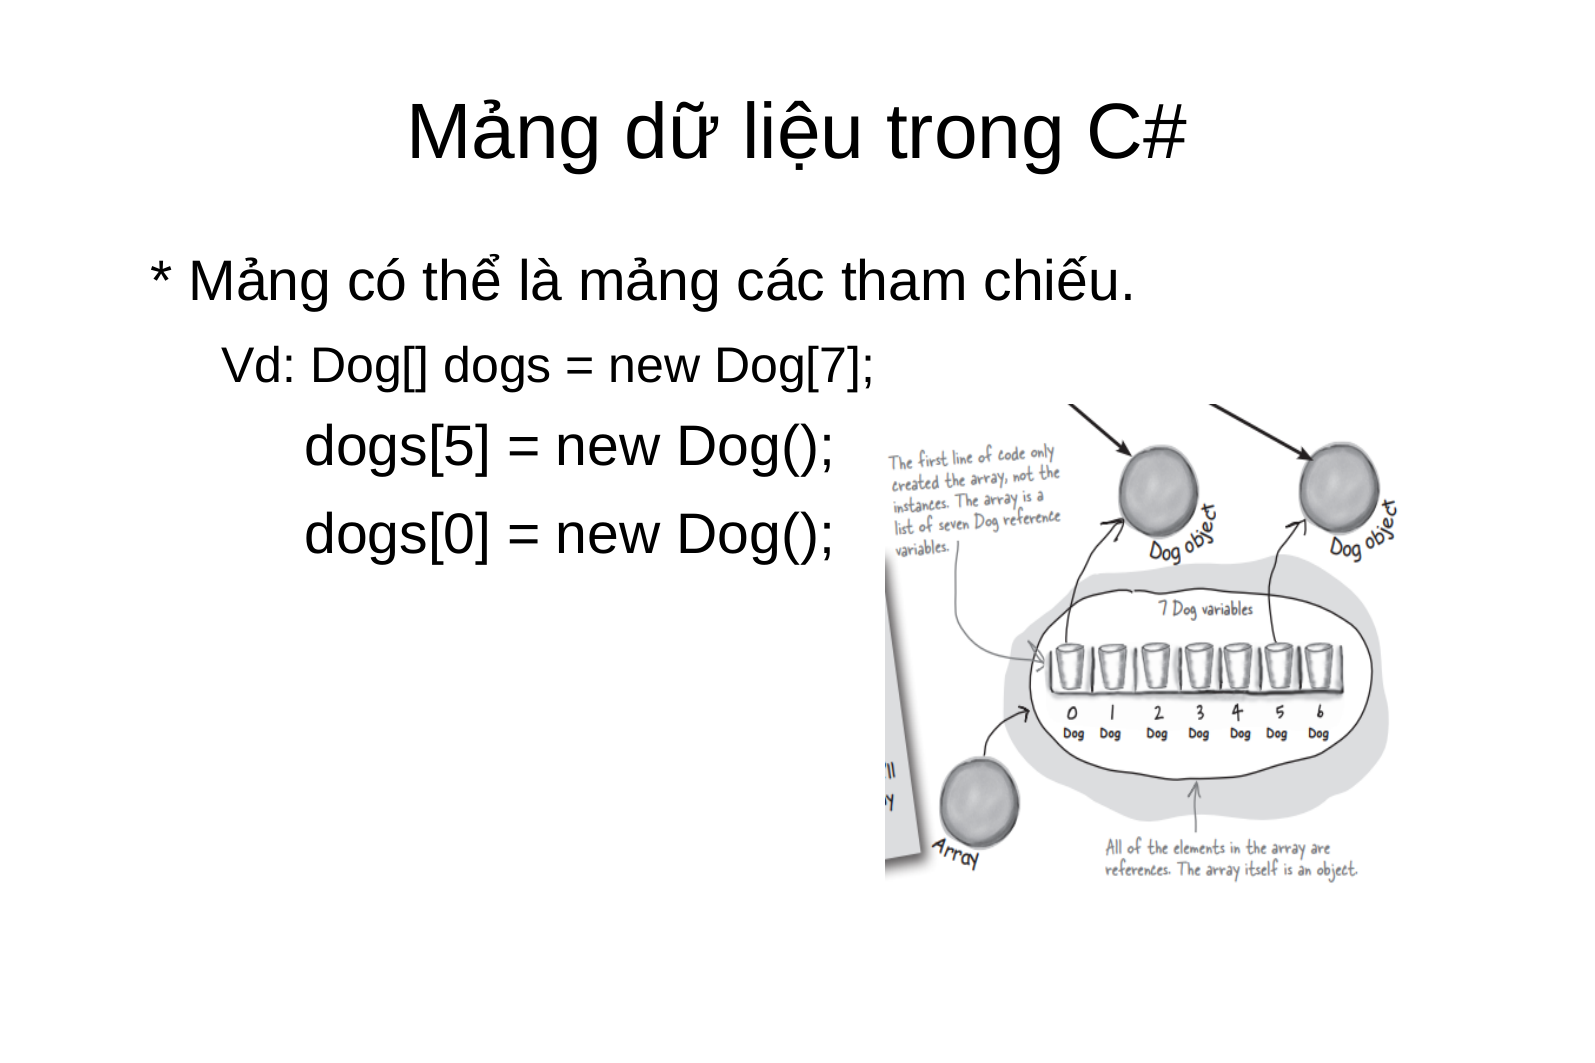

# Mảng dữ liệu trong C#
* Mảng có thể là mảng các tham chiếu.
Vd: Dog[] dogs = new Dog[7];
 	 dogs[5] = new Dog();
 	 dogs[0] = new Dog();